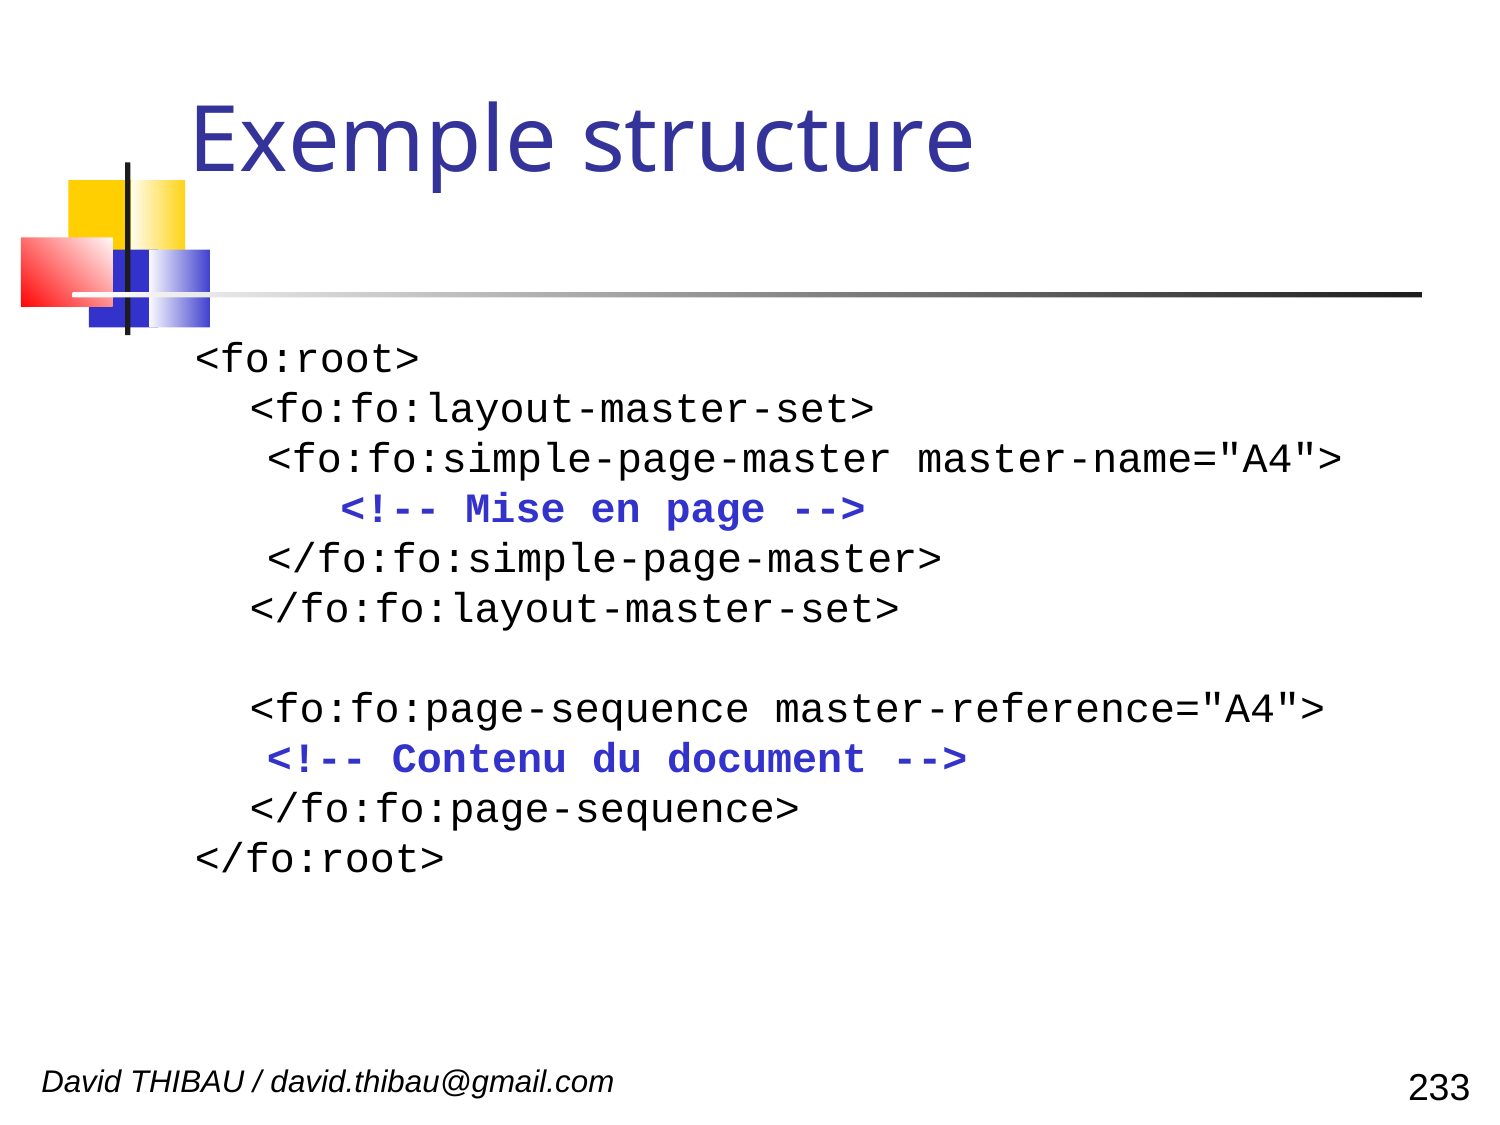

# Exemple structure
<fo:root>
	<fo:fo:layout-master-set>
		<fo:fo:simple-page-master master-name="A4">
			<!-- Mise en page -->
		</fo:fo:simple-page-master>
	</fo:fo:layout-master-set>
	<fo:fo:page-sequence master-reference="A4">
		<!-- Contenu du document -->
	</fo:fo:page-sequence>
</fo:root>